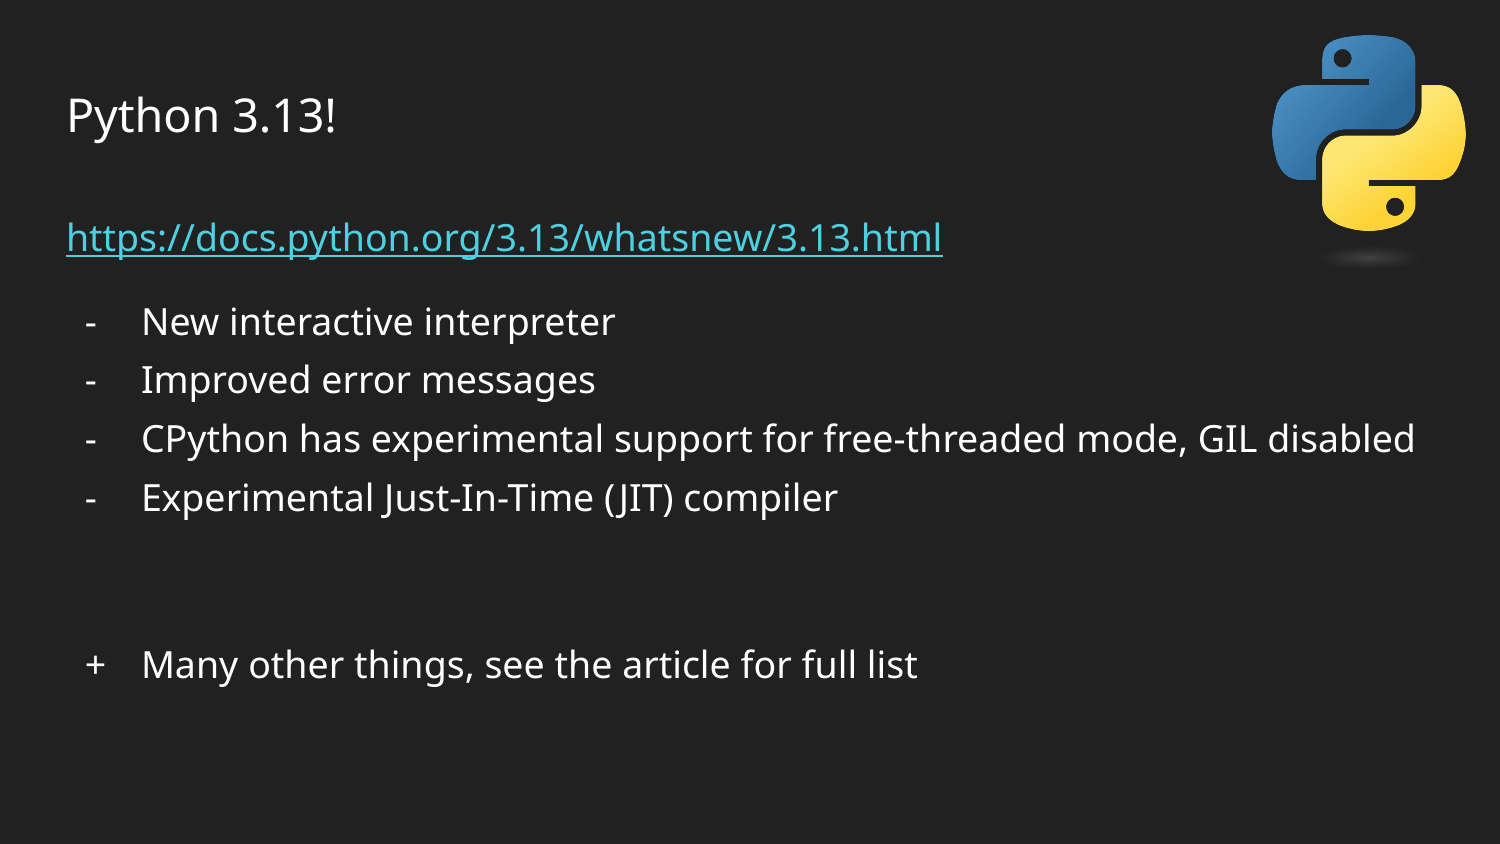

# Python 3.13!
https://docs.python.org/3.13/whatsnew/3.13.html
New interactive interpreter
Improved error messages
CPython has experimental support for free-threaded mode, GIL disabled
Experimental Just-In-Time (JIT) compiler
Many other things, see the article for full list